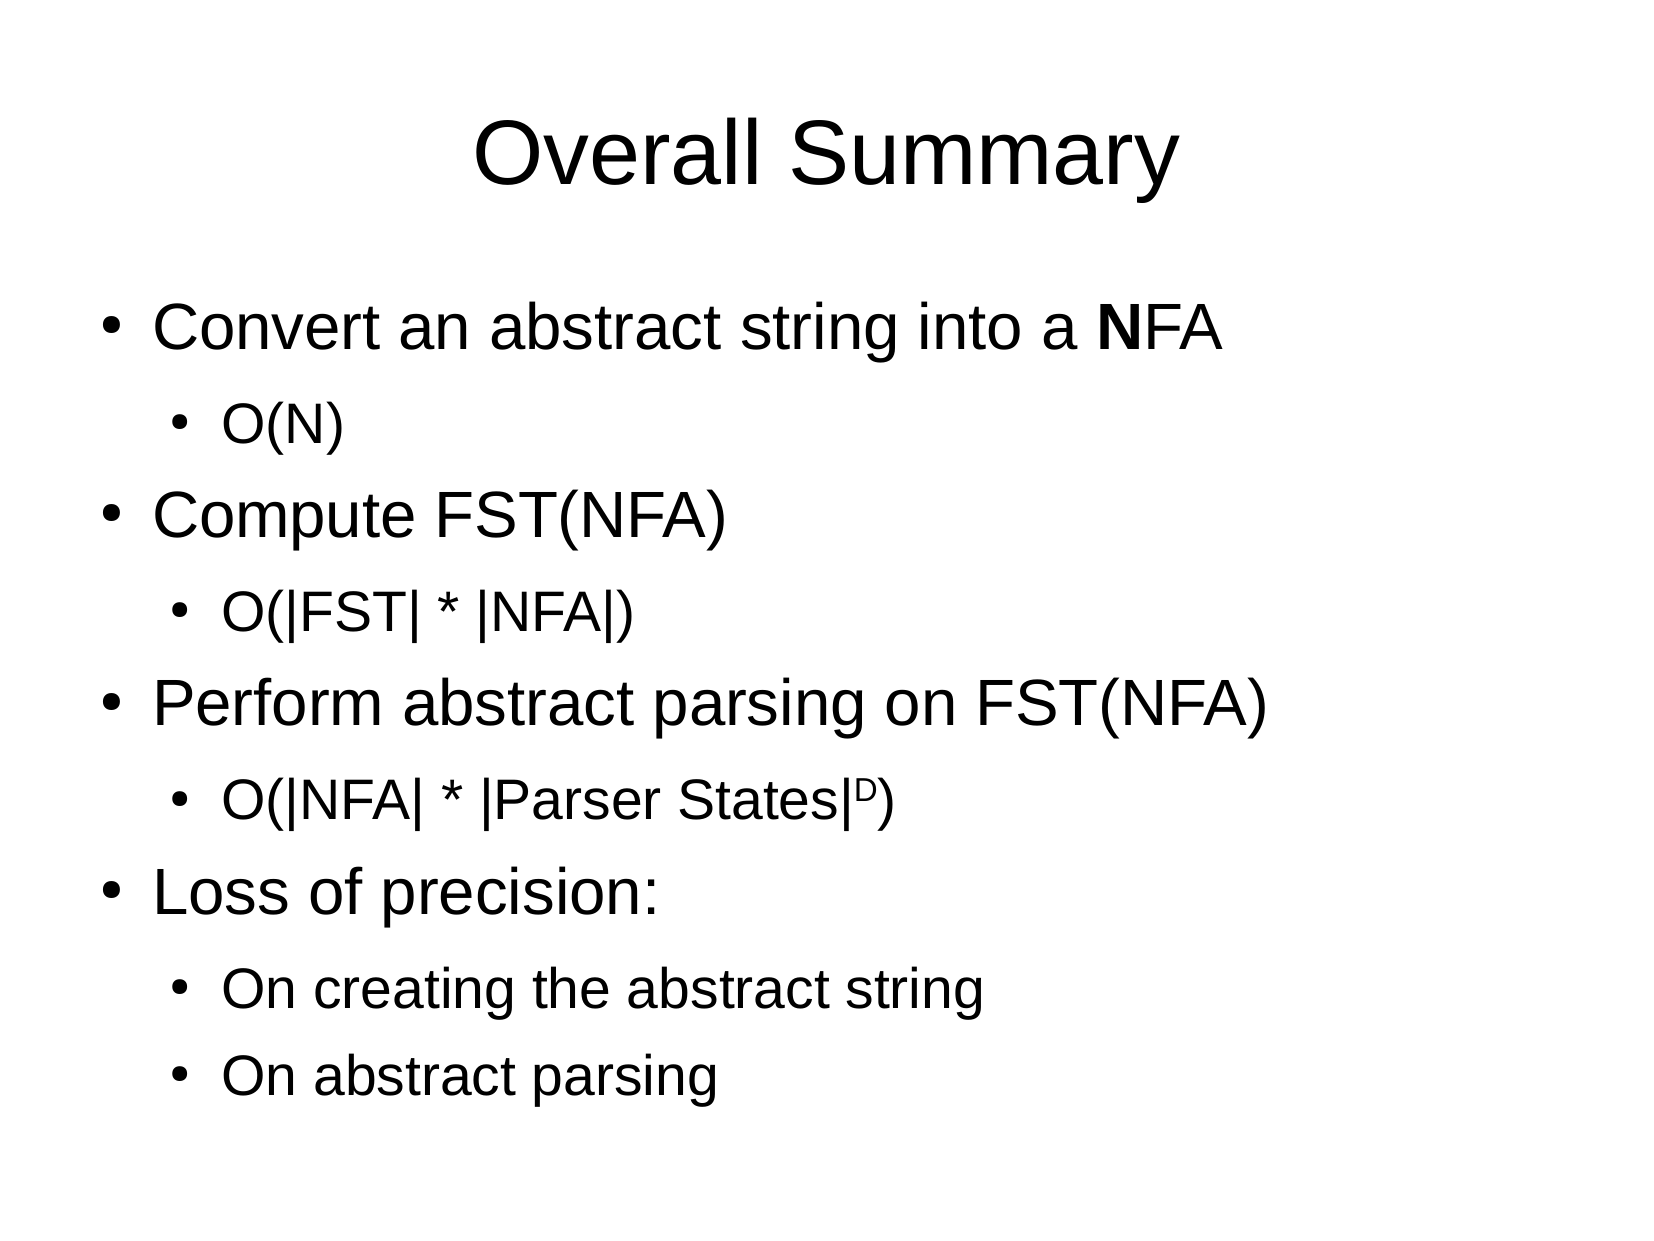

# Overall Summary
Convert an abstract string into a NFA
O(N)
Compute FST(NFA)
O(|FST| * |NFA|)
Perform abstract parsing on FST(NFA)
O(|NFA| * |Parser States|D)
Loss of precision:
On creating the abstract string
On abstract parsing